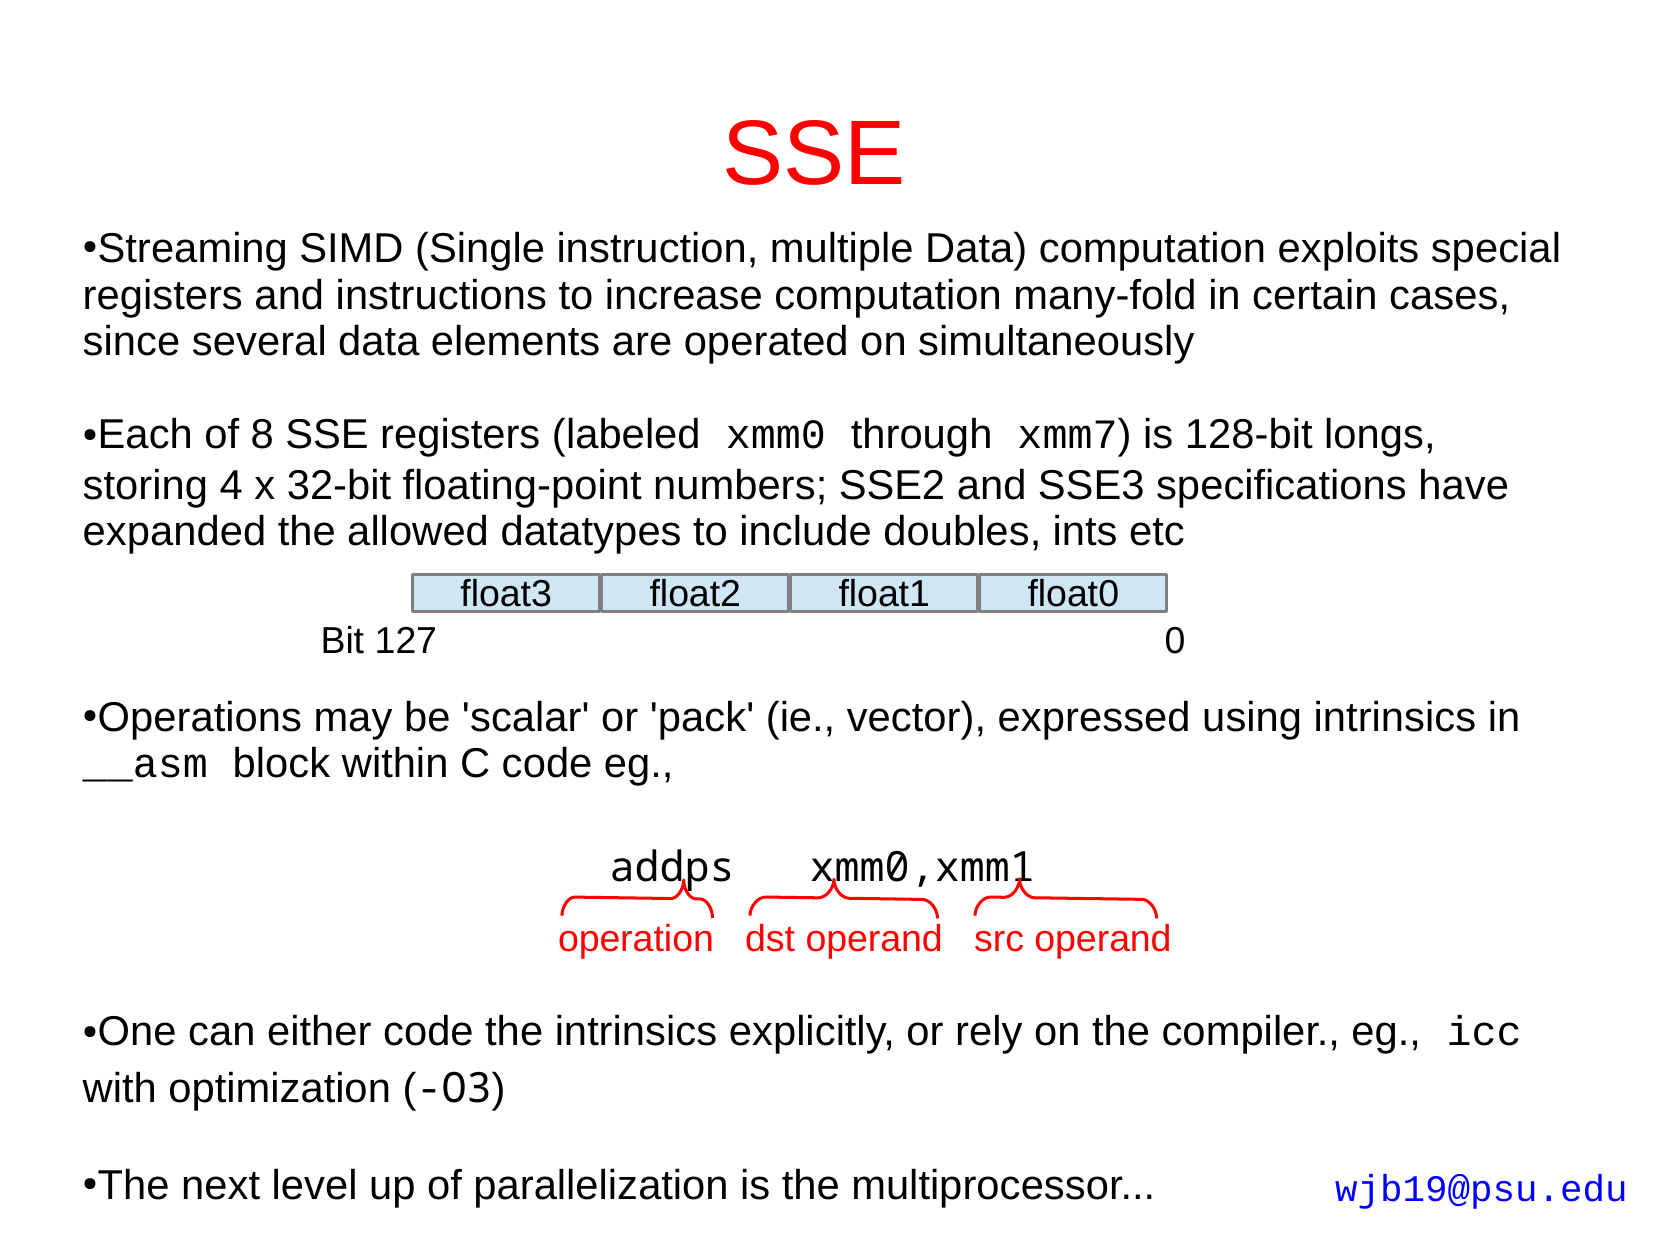

# SSE
Streaming SIMD (Single instruction, multiple Data) computation exploits special registers and instructions to increase computation many-fold in certain cases, since several data elements are operated on simultaneously
Each of 8 SSE registers (labeled xmm0 through xmm7) is 128-bit longs, storing 4 x 32-bit floating-point numbers; SSE2 and SSE3 specifications have expanded the allowed datatypes to include doubles, ints etc
Operations may be 'scalar' or 'pack' (ie., vector), expressed using intrinsics in __asm block within C code eg.,
addps xmm0,xmm1
One can either code the intrinsics explicitly, or rely on the compiler., eg., icc with optimization (-O3)
The next level up of parallelization is the multiprocessor...
float3
float2
float1
float0
Bit 127									 0
operation dst operand src operand
wjb19@psu.edu